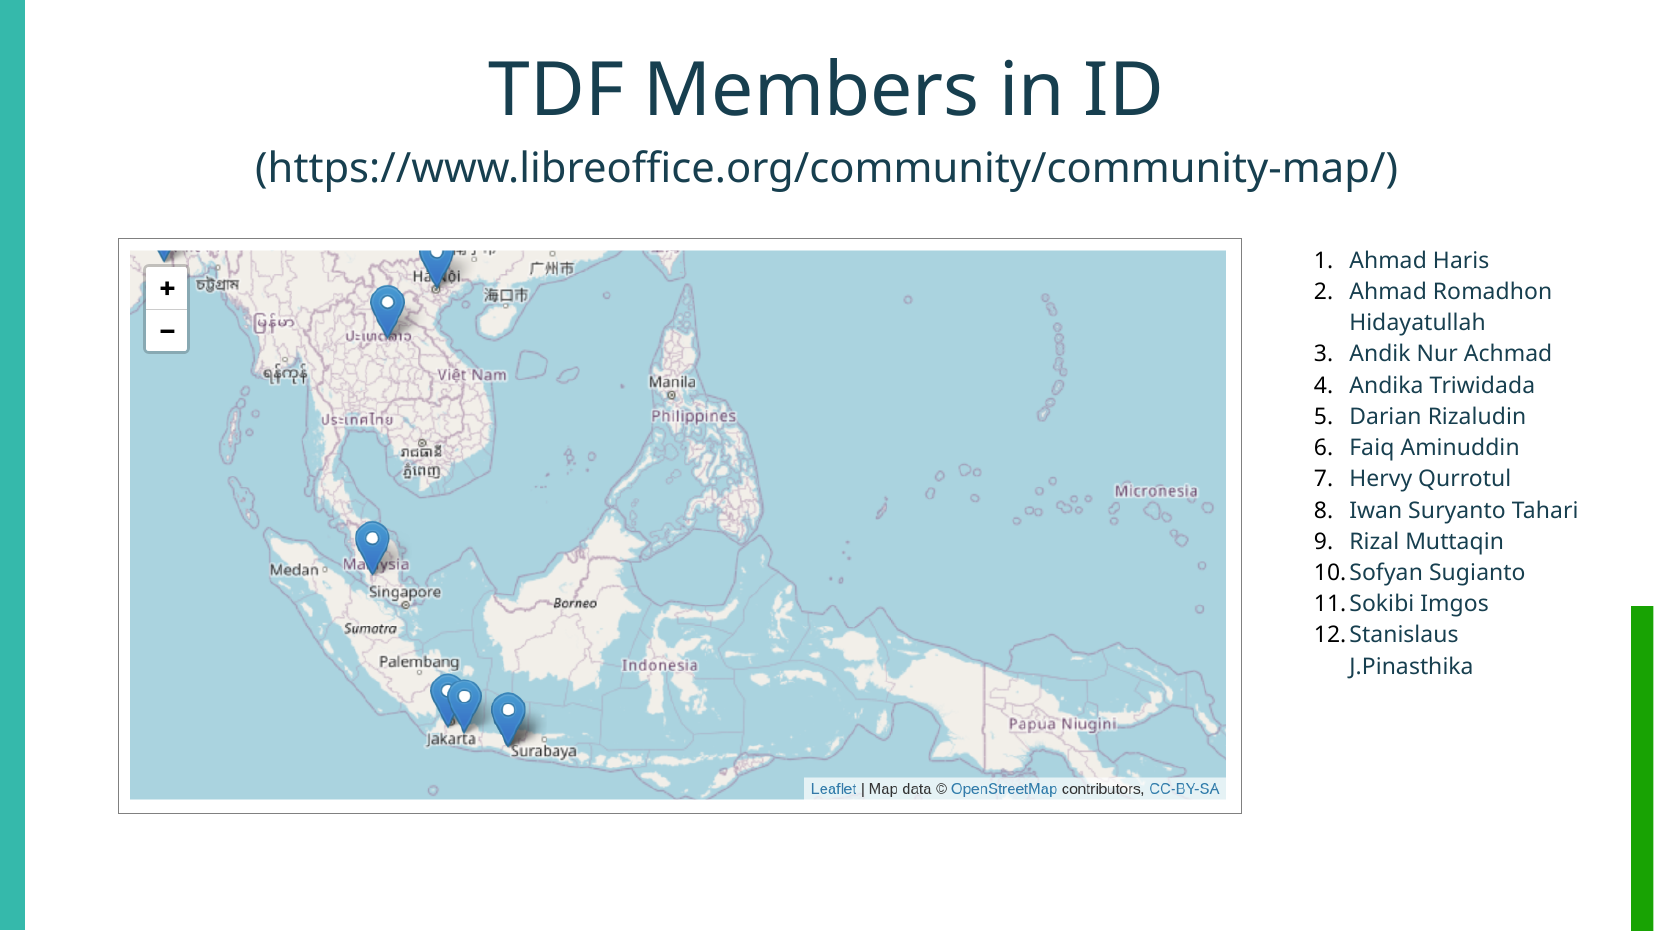

# TDF Members in ID (https://www.libreoffice.org/community/community-map/)
Ahmad Haris
Ahmad Romadhon Hidayatullah
Andik Nur Achmad
Andika Triwidada
Darian Rizaludin
Faiq Aminuddin
Hervy Qurrotul
Iwan Suryanto Tahari
Rizal Muttaqin
Sofyan Sugianto
Sokibi Imgos
Stanislaus J.Pinasthika